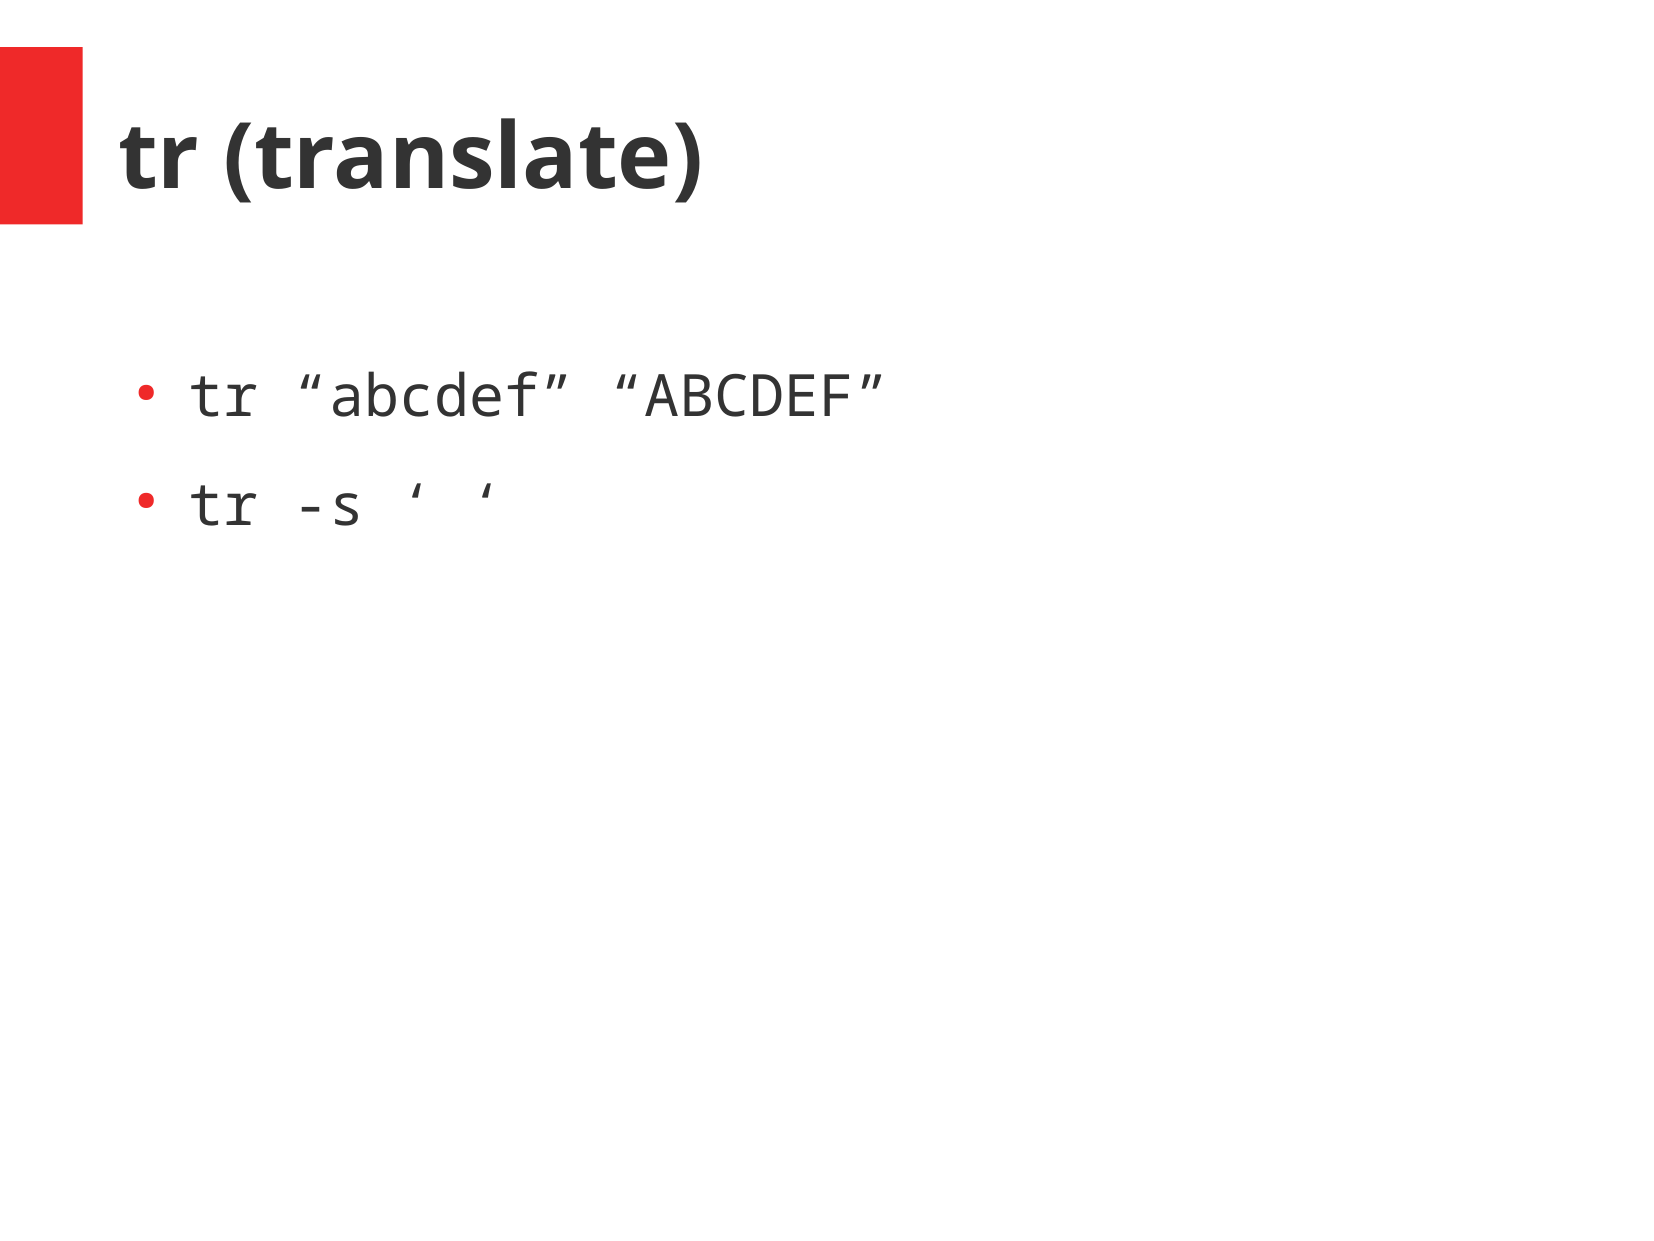

# tr (translate)
tr “abcdef” “ABCDEF”
tr -s ‘ ‘